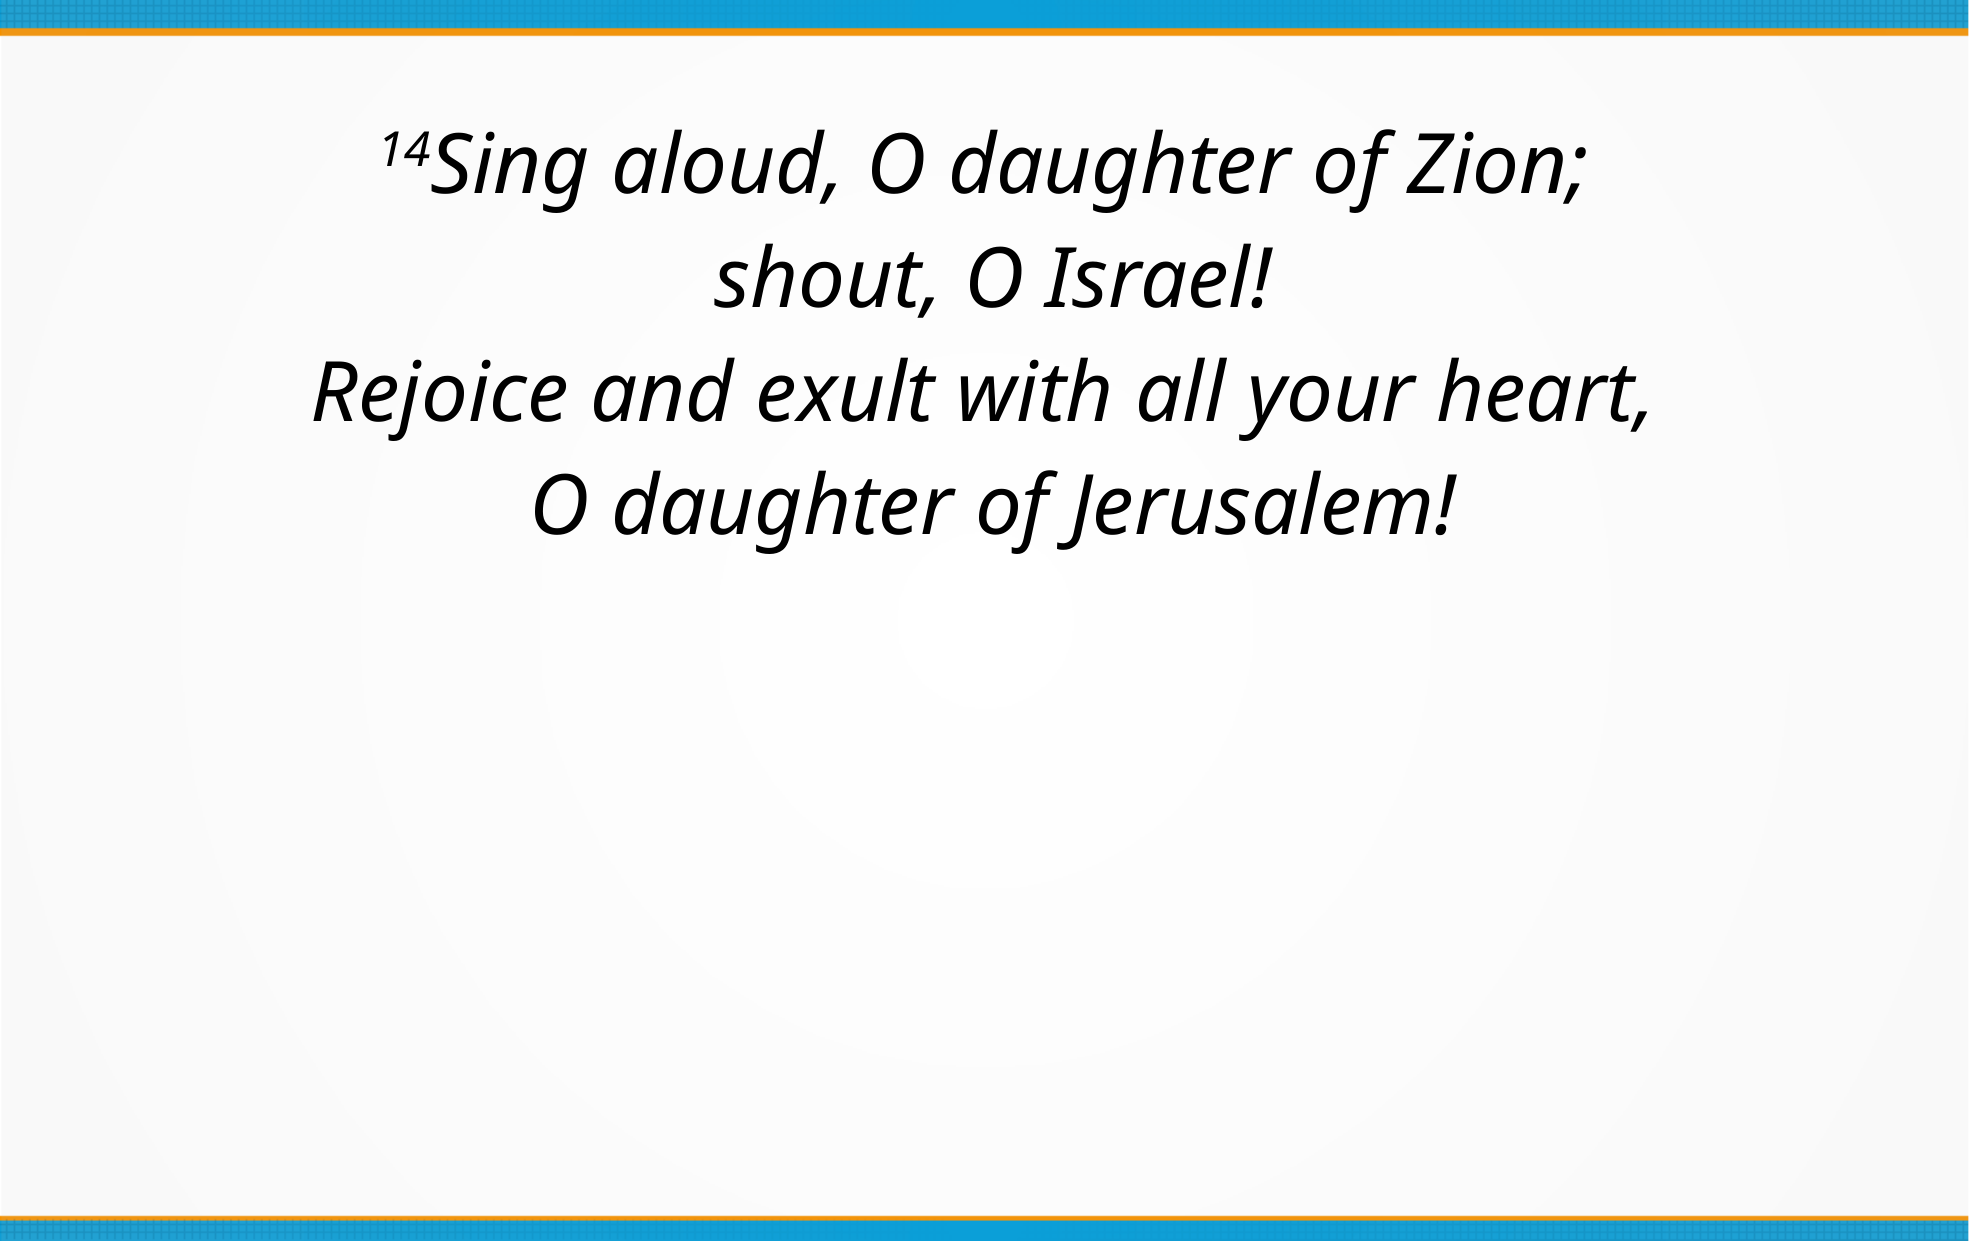

# 14Sing aloud, O daughter of Zion;
shout, O Israel!
Rejoice and exult with all your heart,
O daughter of Jerusalem!